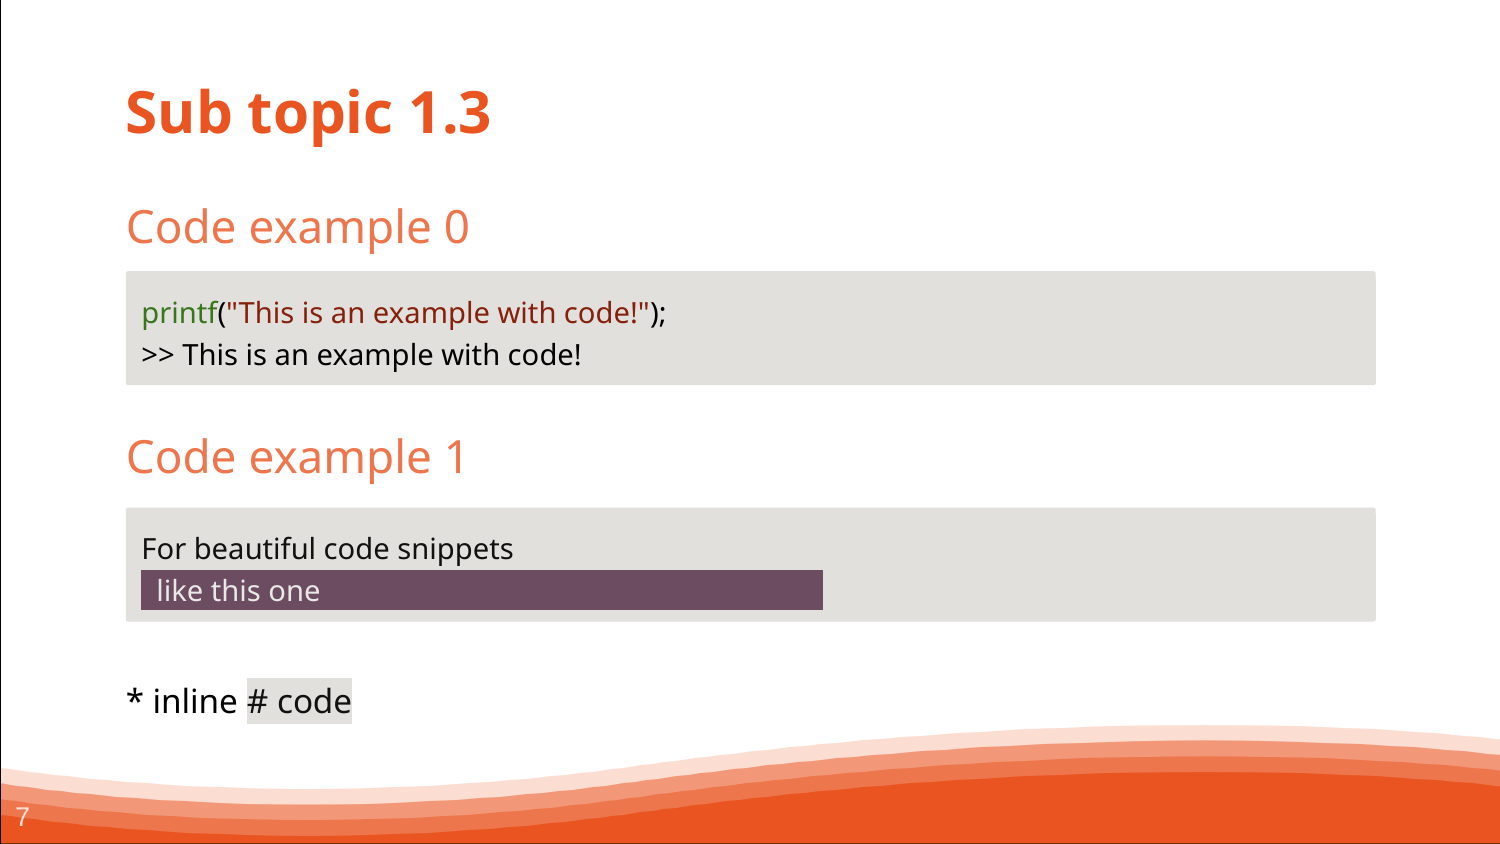

# Sub topic 1.3
Code example 0
Code example 1
* inline # code
printf("This is an example with code!");
>> This is an example with code!
For beautiful code snippets
 like this one